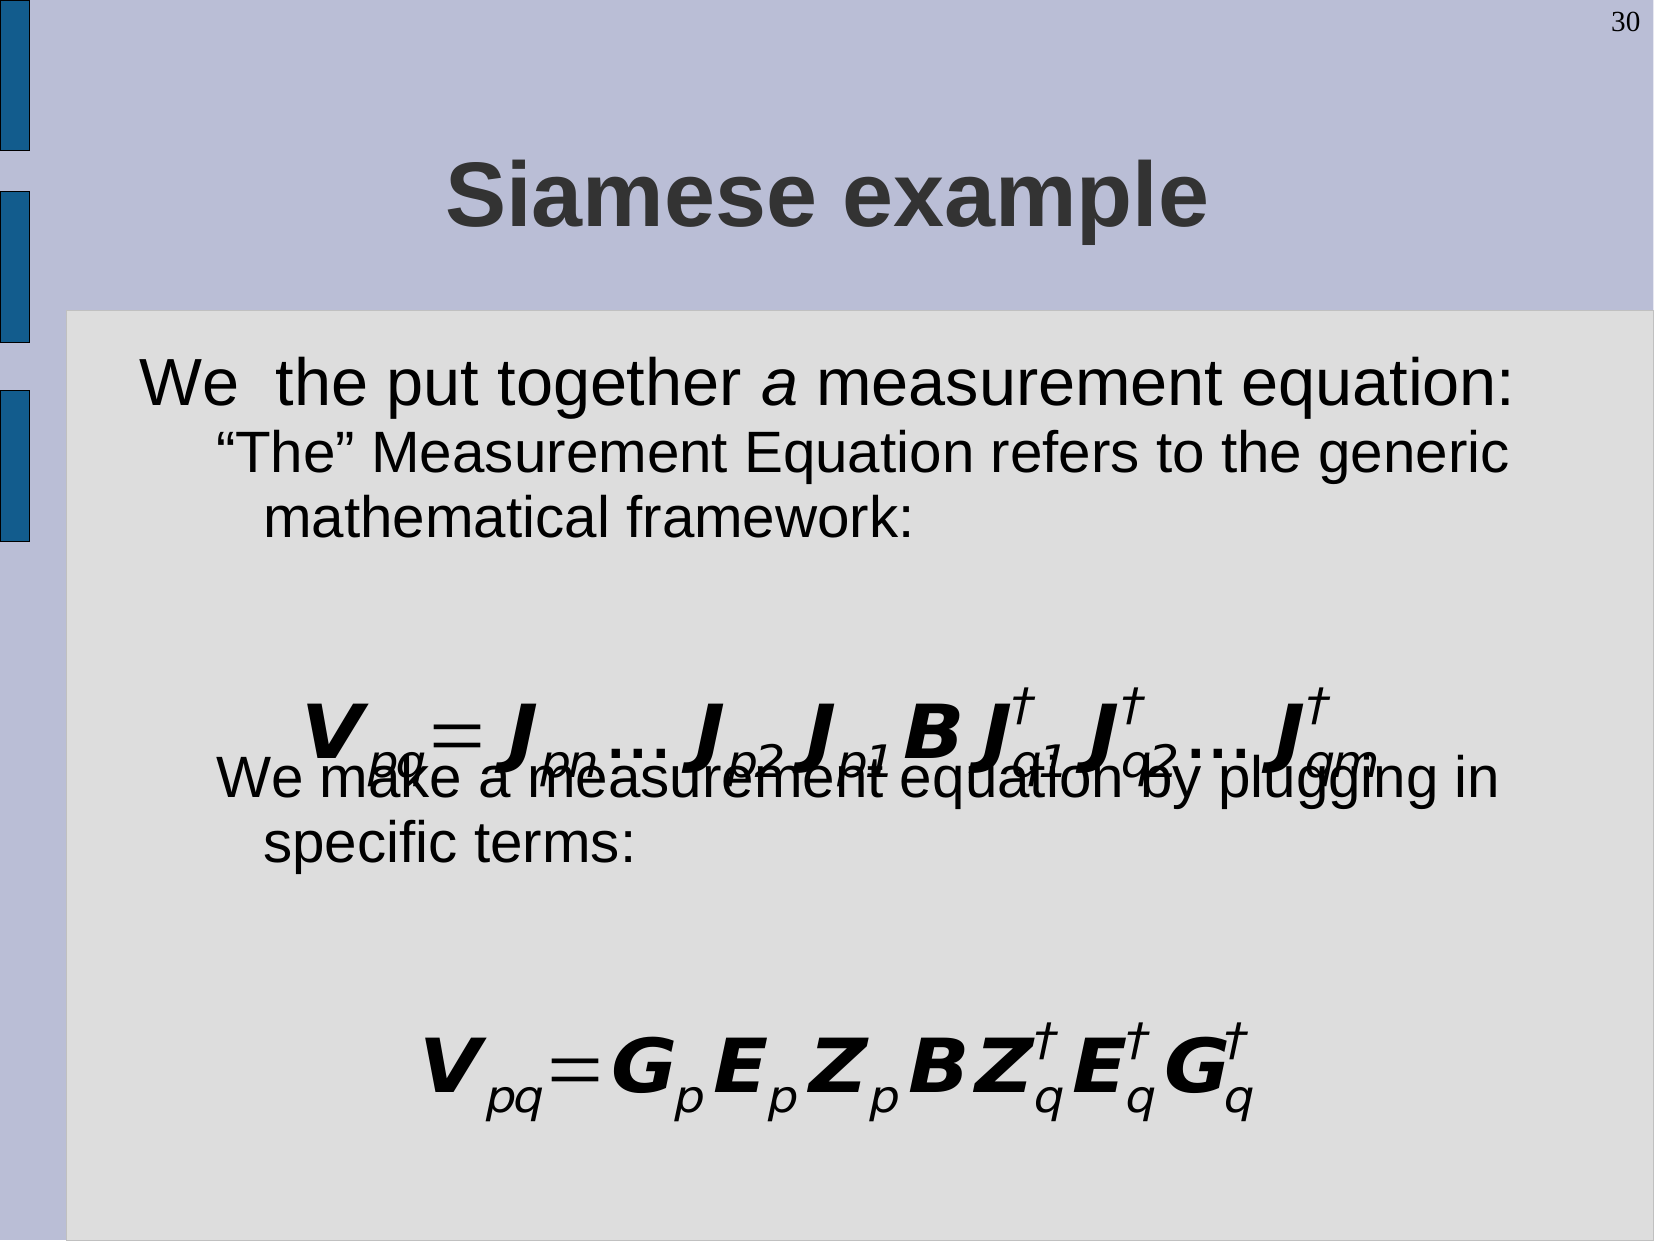

30
# Siamese example
We the put together a measurement equation:
“The” Measurement Equation refers to the generic mathematical framework:
We make a measurement equation by plugging in specific terms: